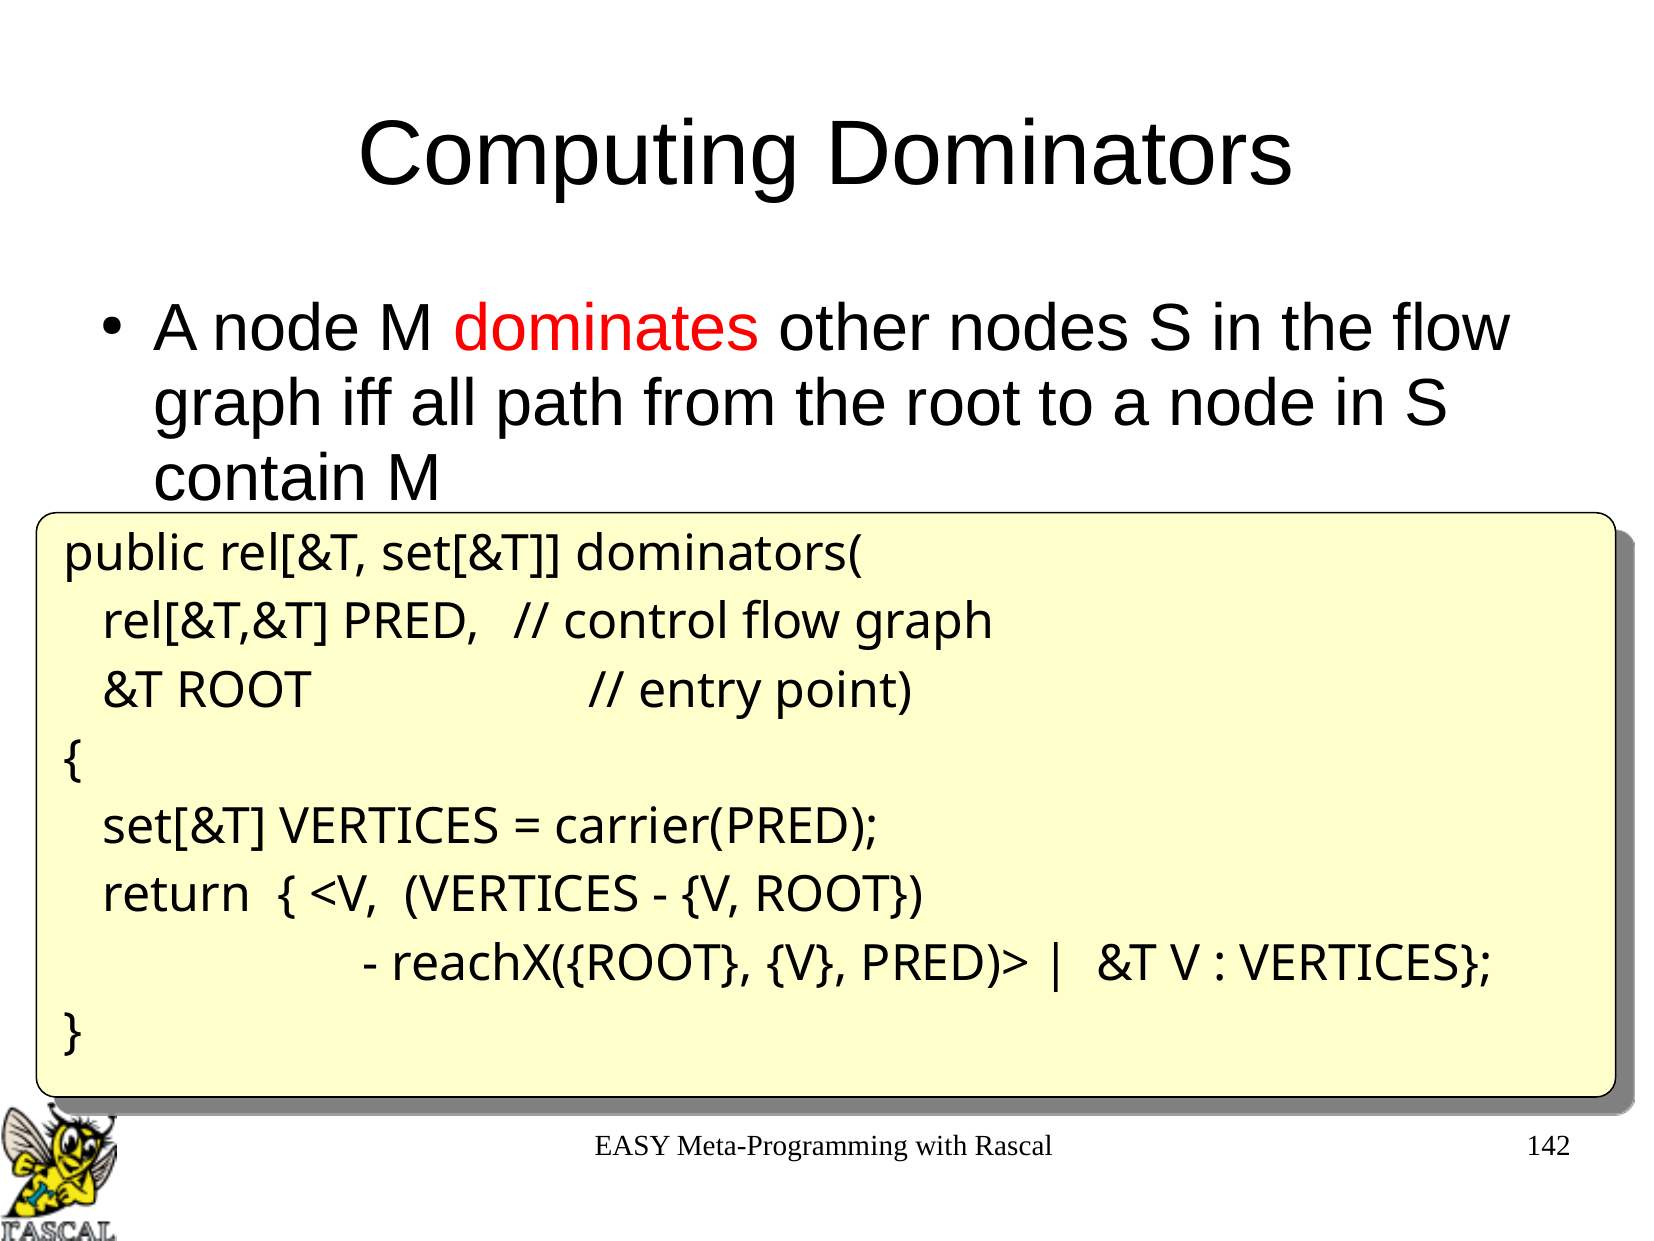

# Computing Dominators
A node M dominates other nodes S in the flow graph iff all path from the root to a node in S contain M
public rel[&T, set[&T]] dominators(
 rel[&T,&T] PRED, 	// control flow graph
 &T ROOT				// entry point)
{
 set[&T] VERTICES = carrier(PRED);
 return { <V, (VERTICES - {V, ROOT})
 - reachX({ROOT}, {V}, PRED)> | &T V : VERTICES};
}
142